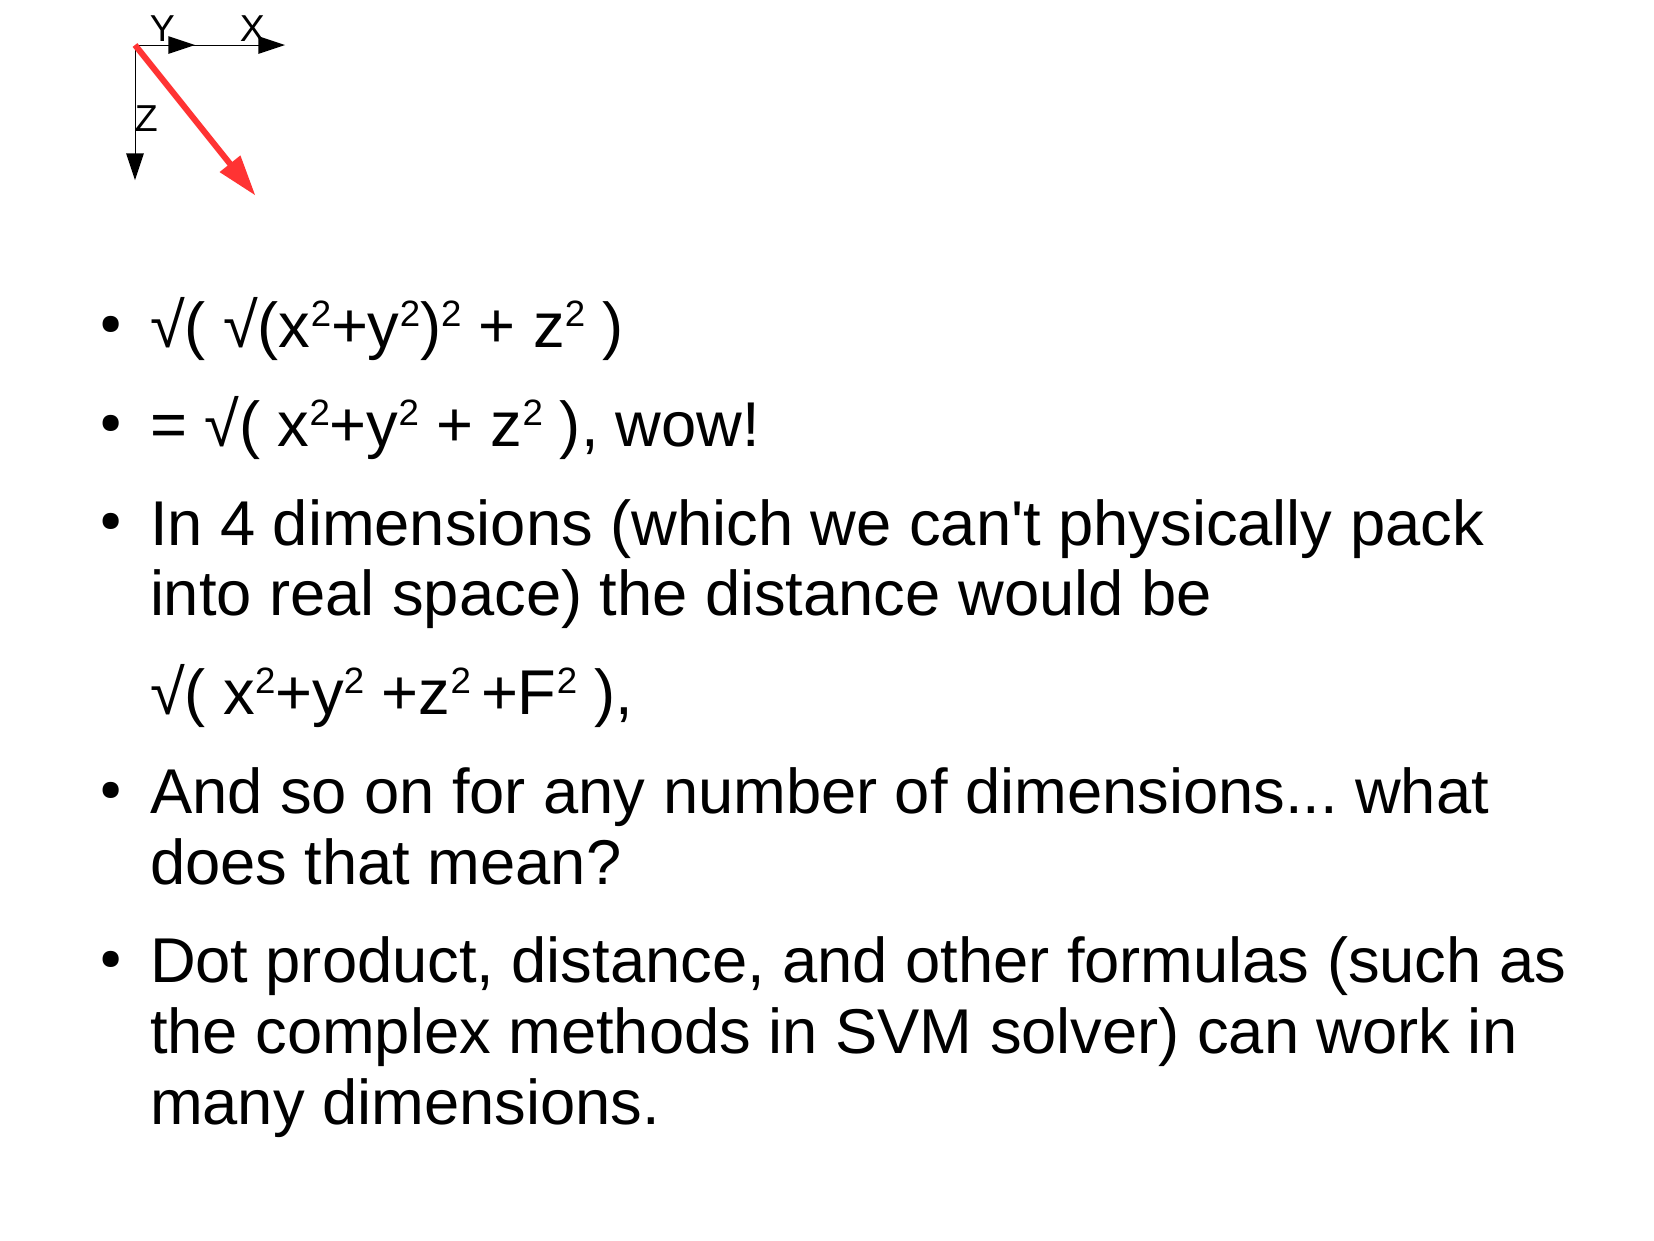

Y
X
Z
# √( √(x2+y2)2 + z2 )
= √( x2+y2 + z2 ), wow!
In 4 dimensions (which we can't physically pack into real space) the distance would be
√( x2+y2 +z2 +F2 ),
And so on for any number of dimensions... what does that mean?
Dot product, distance, and other formulas (such as the complex methods in SVM solver) can work in many dimensions.